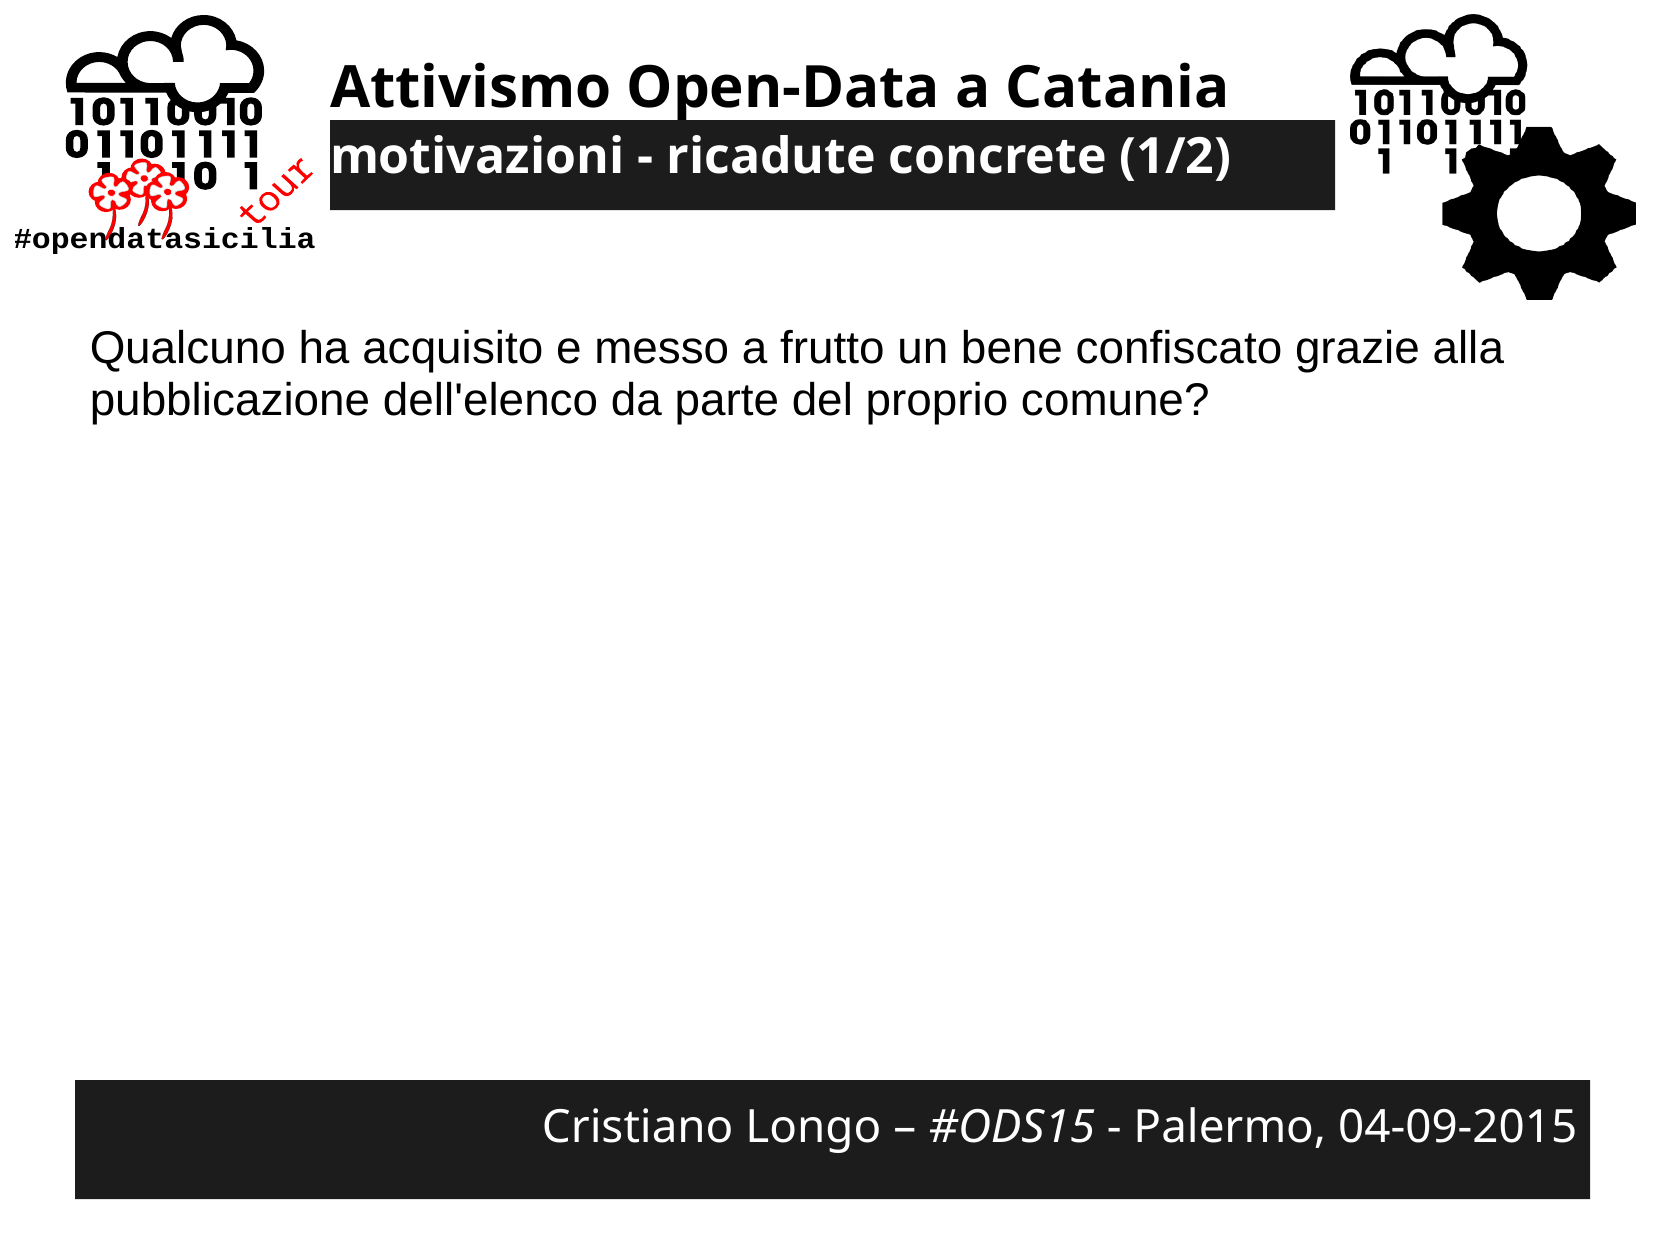

# Attivismo Open-Data a Catania
motivazioni - ricadute concrete (1/2)
Qualcuno ha acquisito e messo a frutto un bene confiscato grazie alla pubblicazione dell'elenco da parte del proprio comune?
 Cristiano Longo – #ODS15 - Palermo, 04-09-2015